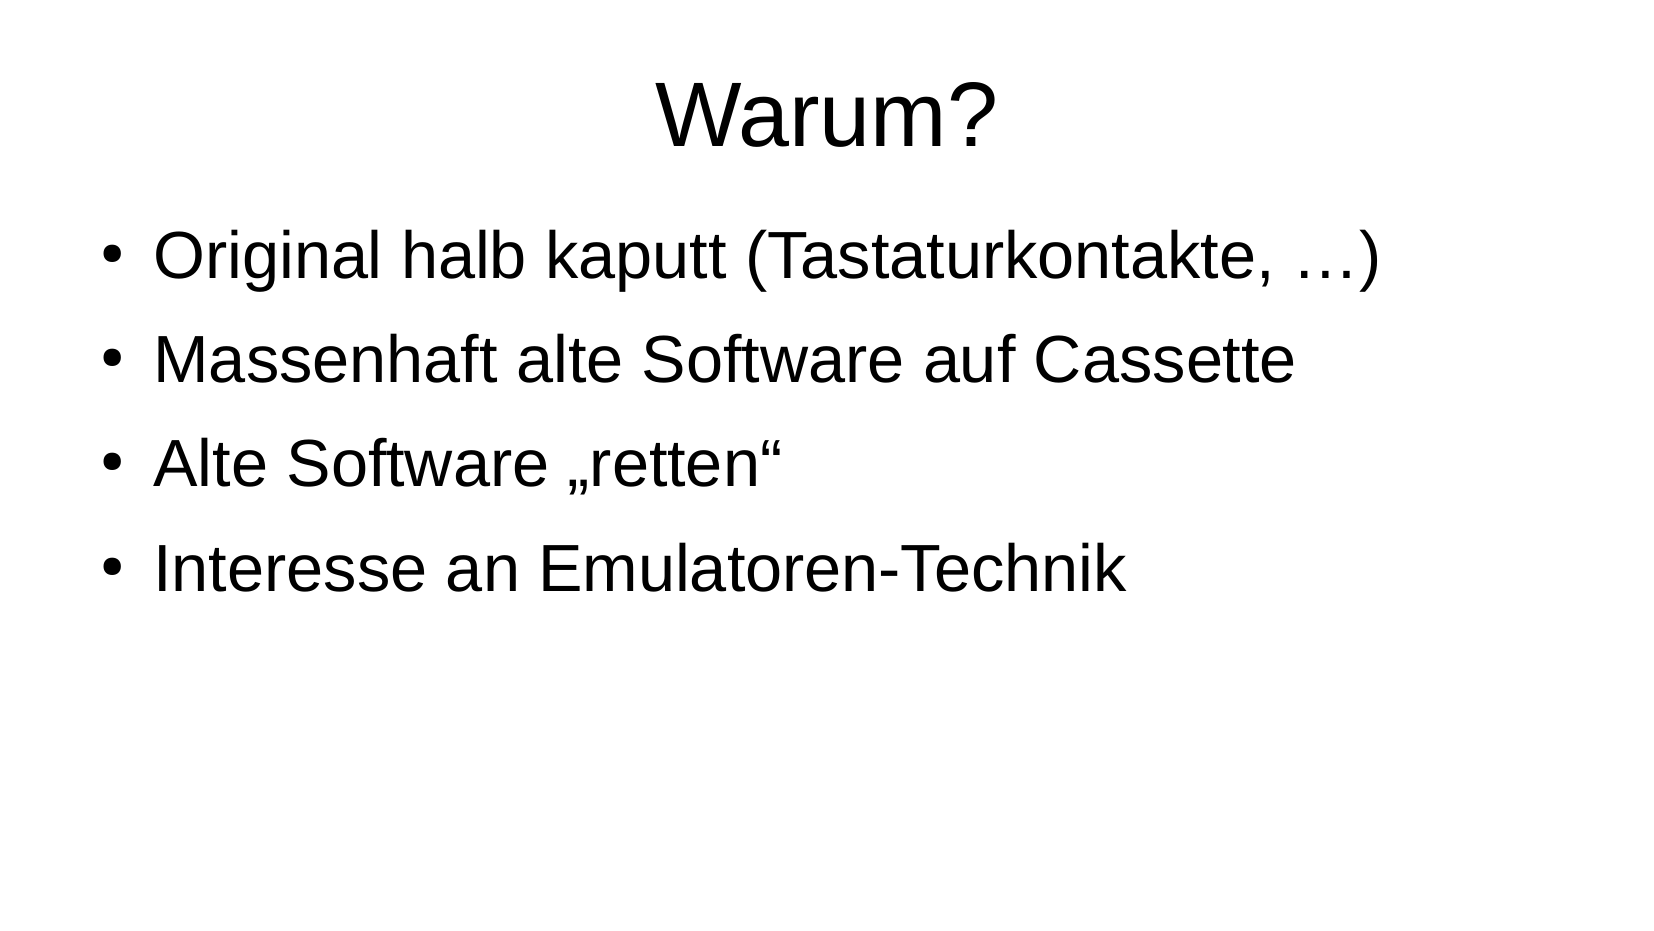

# Warum?
Original halb kaputt (Tastaturkontakte, …)
Massenhaft alte Software auf Cassette
Alte Software „retten“
Interesse an Emulatoren-Technik